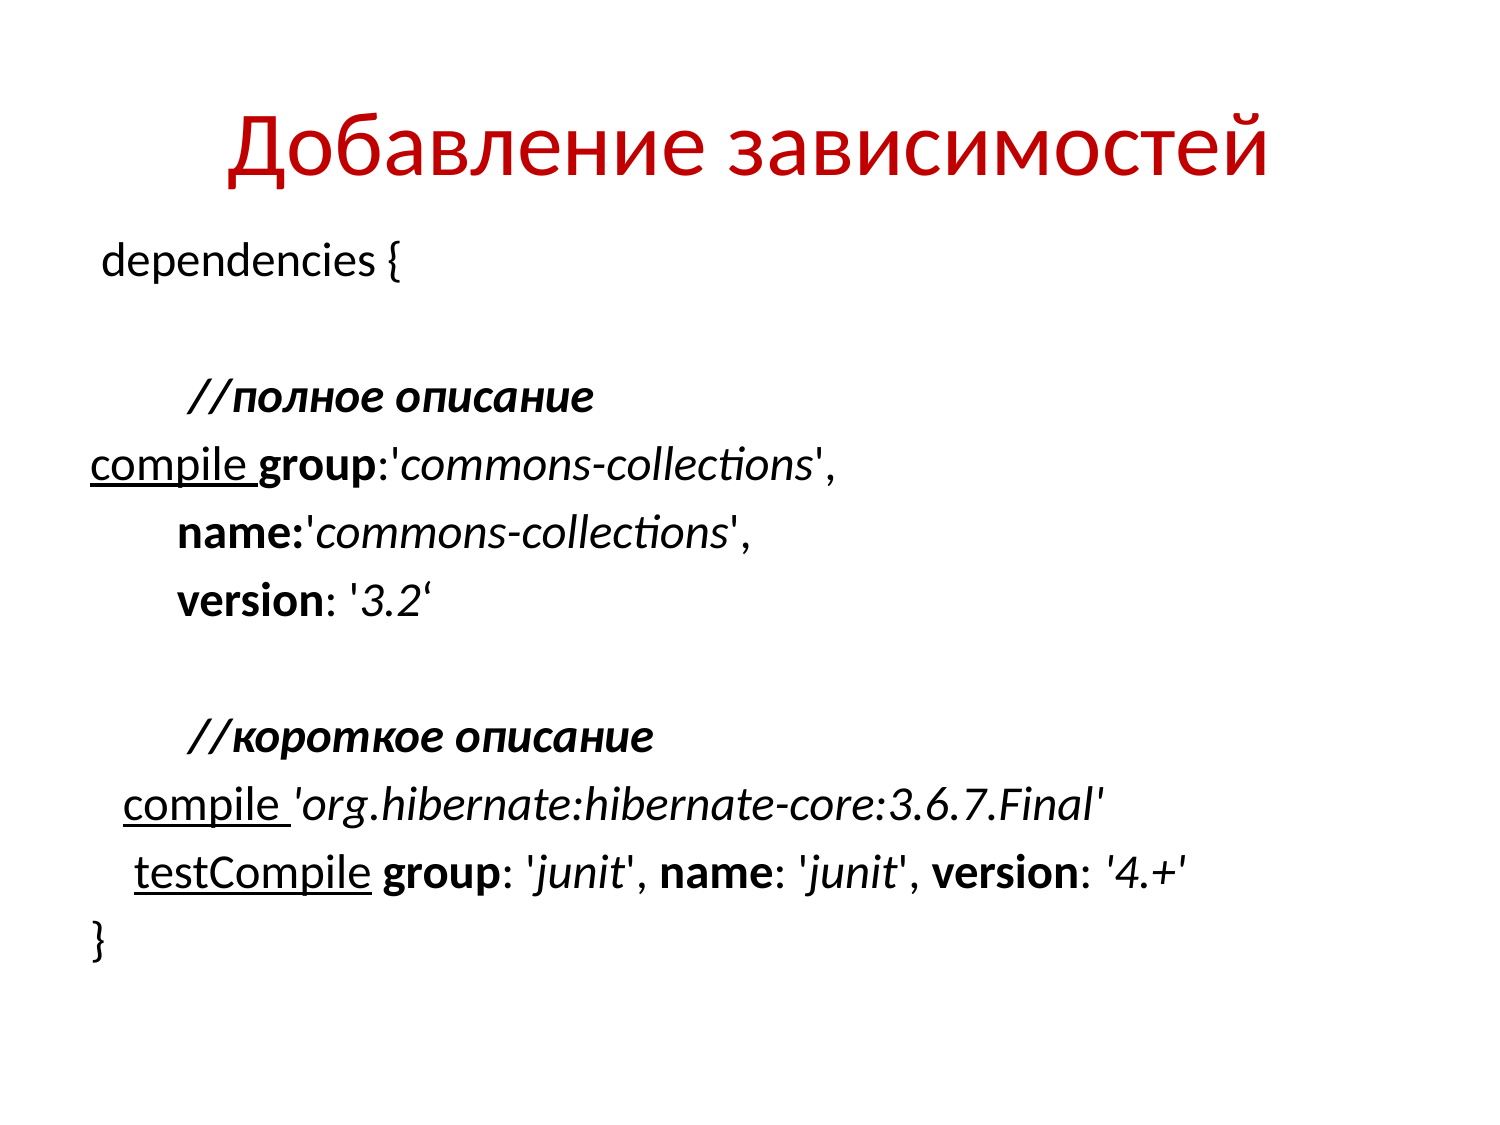

# Добавление зависимостей
 dependencies {
 //полное описание
compile group:'commons-collections',
	 name:'commons-collections',
	 version: '3.2‘
 //короткое описание
 compile 'org.hibernate:hibernate-core:3.6.7.Final'
 testCompile group: 'junit', name: 'junit', version: '4.+'
}